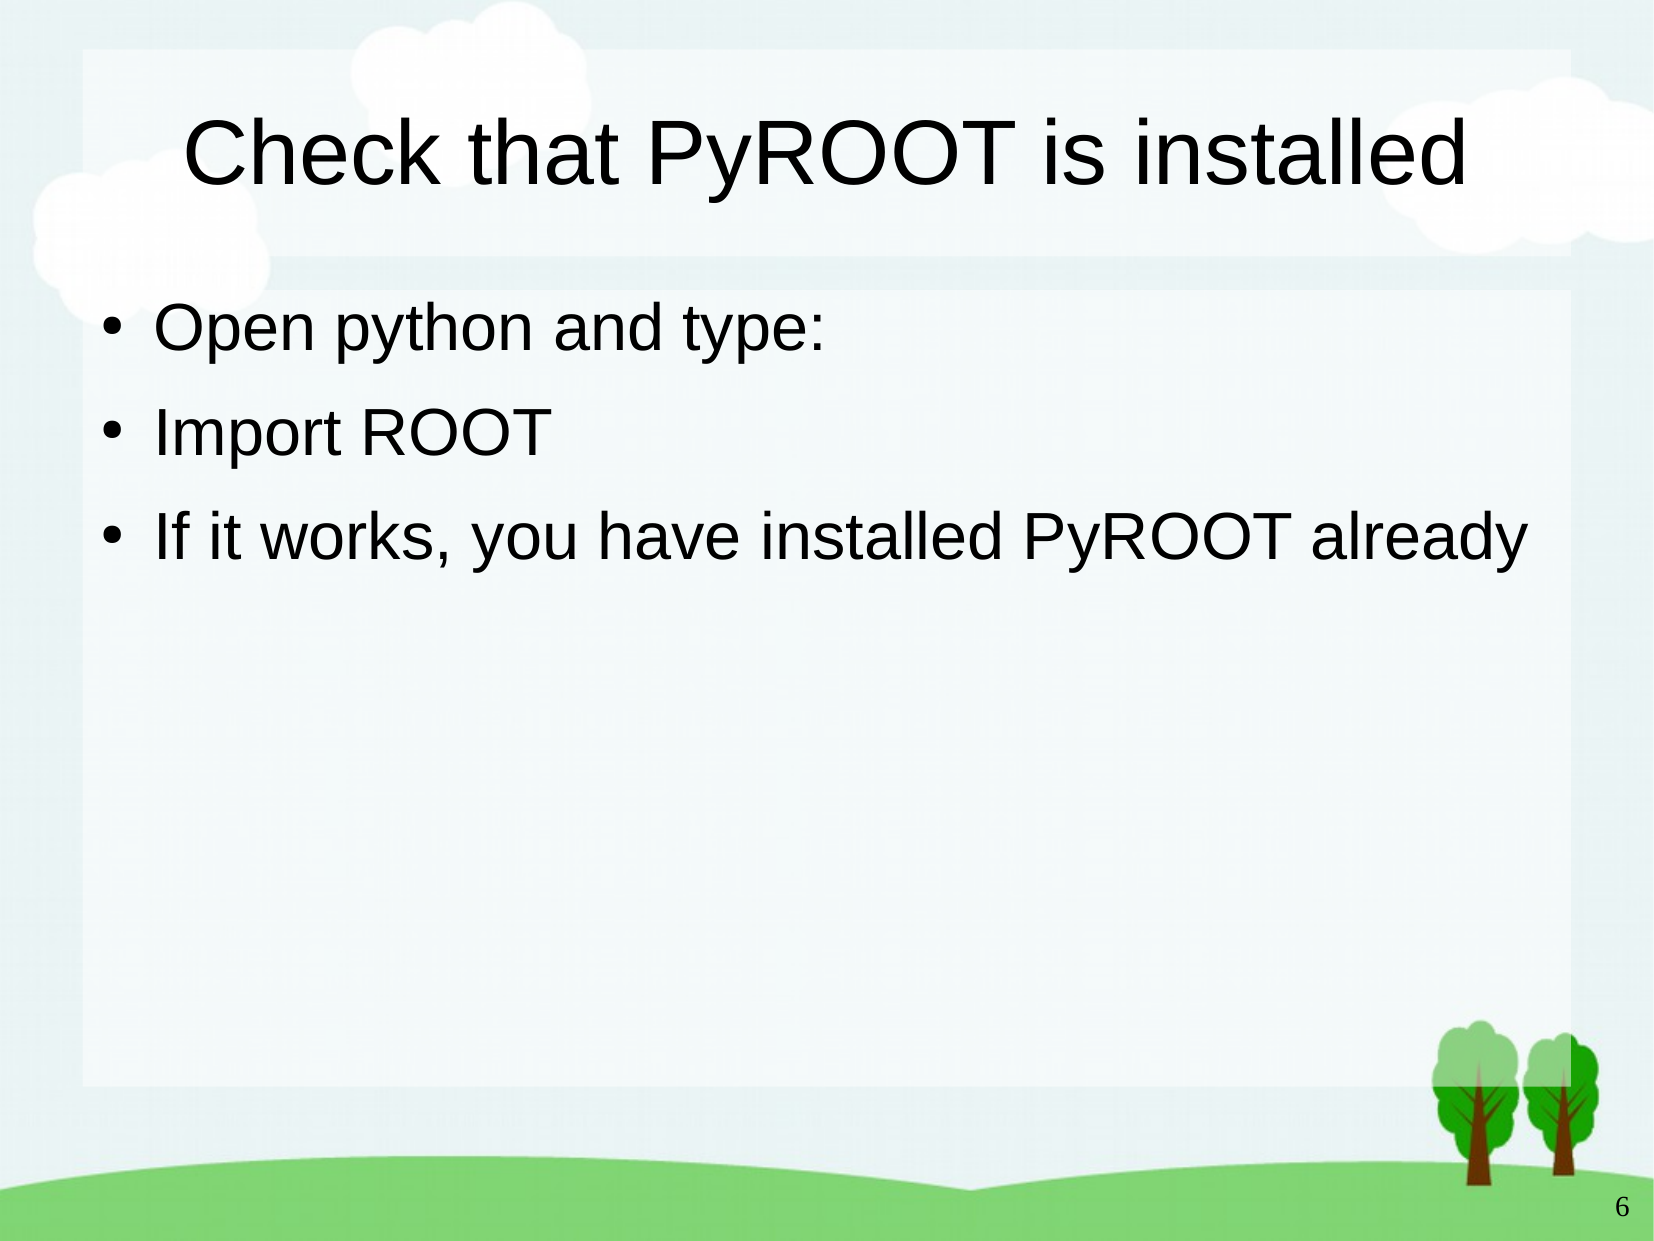

# Check that PyROOT is installed
Open python and type:
Import ROOT
If it works, you have installed PyROOT already
6